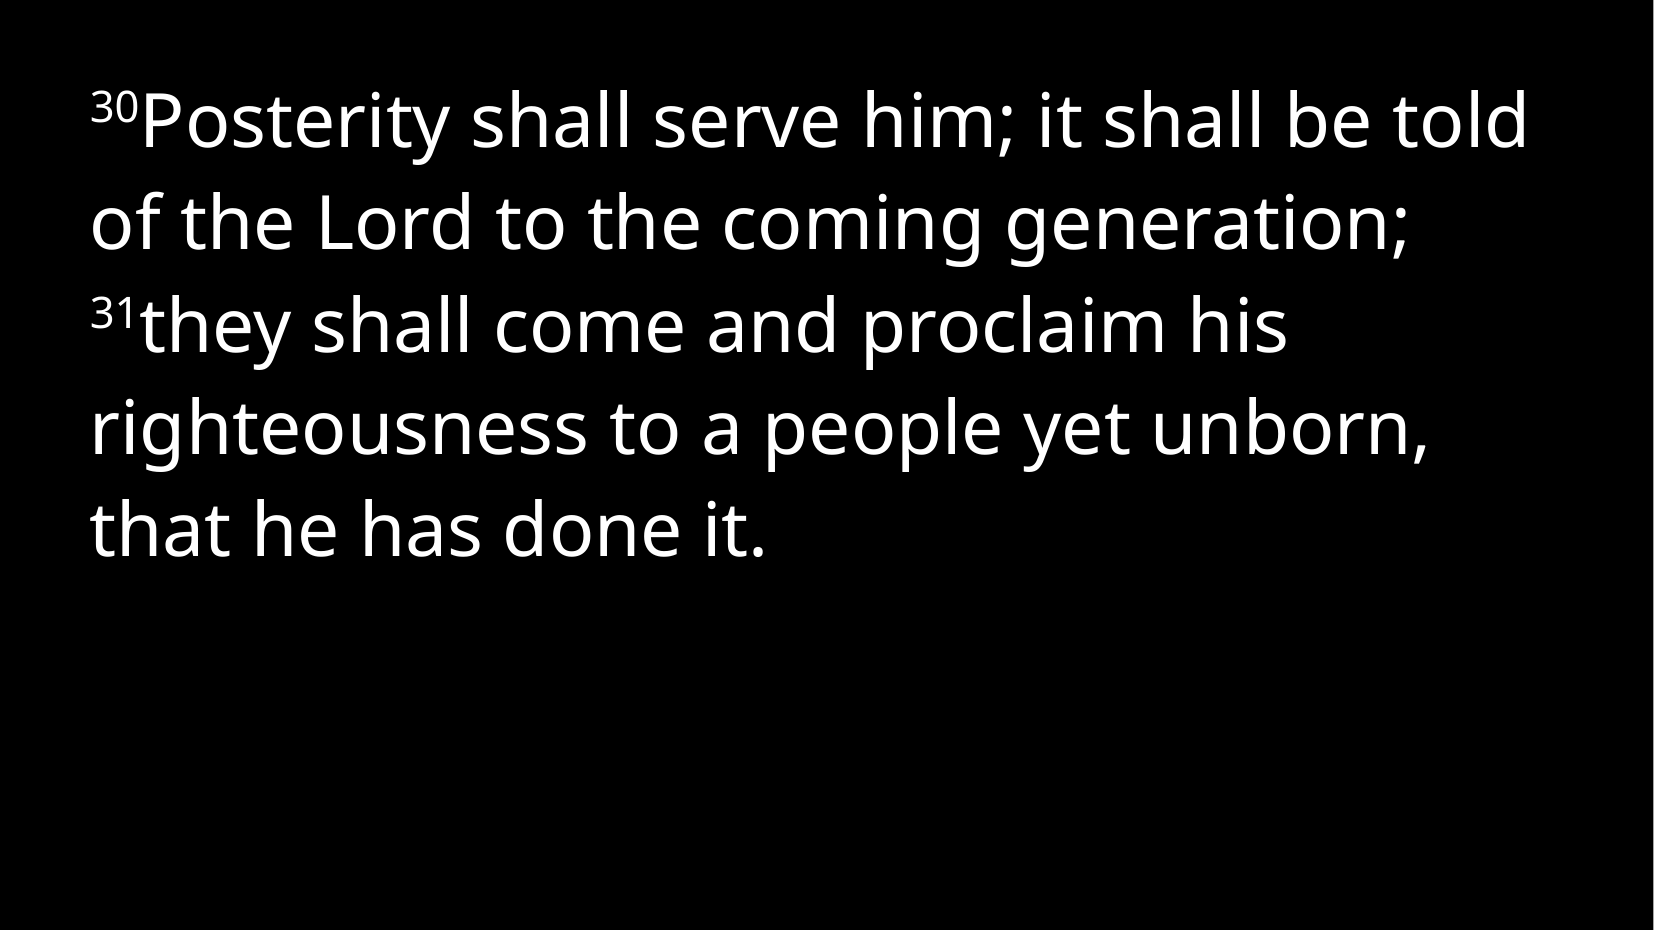

30Posterity shall serve him; it shall be told of the Lord to the coming generation;
31they shall come and proclaim his righteousness to a people yet unborn,
that he has done it.